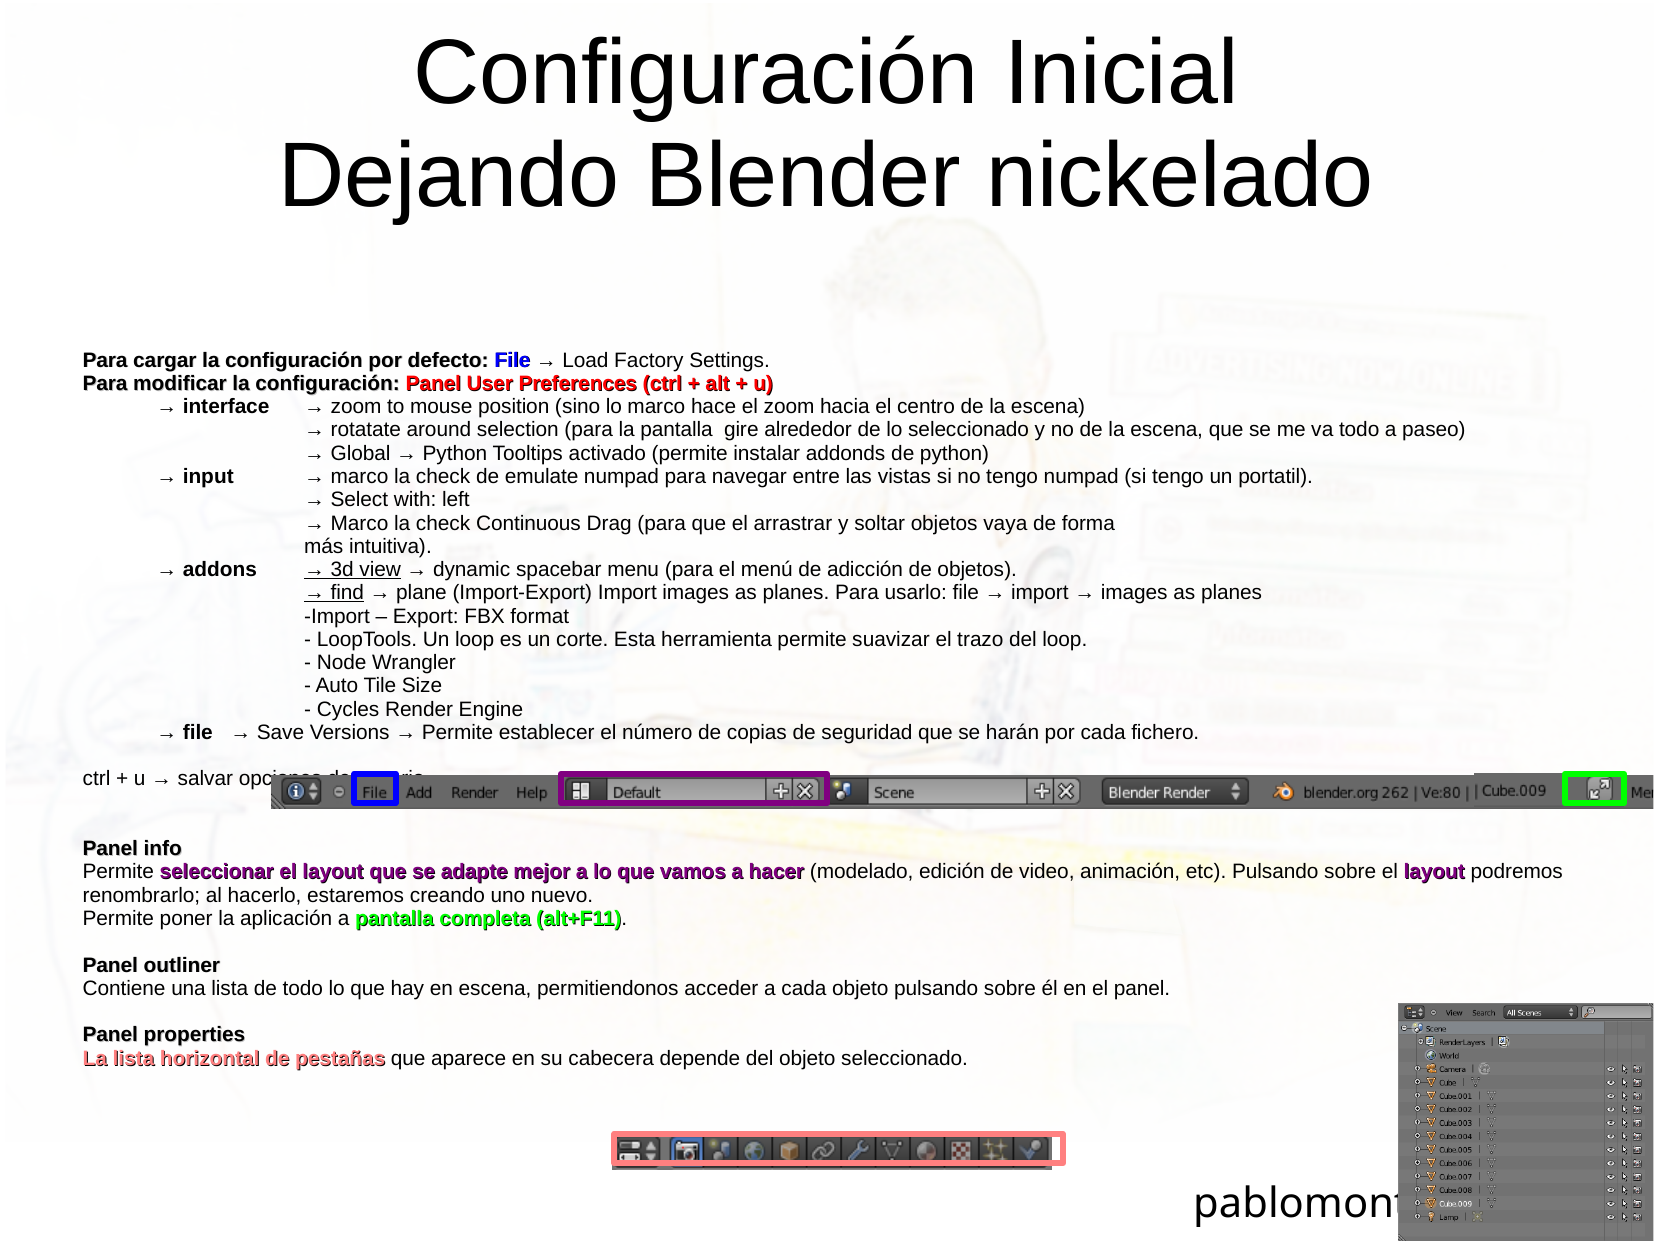

Configuración Inicial
Dejando Blender nickelado
# Para cargar la configuración por defecto: File → Load Factory Settings.
Para modificar la configuración: Panel User Preferences (ctrl + alt + u)
	→ interface 	→ zoom to mouse position (sino lo marco hace el zoom hacia el centro de la escena)
			→ rotatate around selection (para la pantalla gire alrededor de lo seleccionado y no de la escena, que se me va todo a paseo)
			→ Global → Python Tooltips activado (permite instalar addonds de python)
	→ input 	→ marco la check de emulate numpad para navegar entre las vistas si no tengo numpad (si tengo un portatil).
			→ Select with: left
			→ Marco la check Continuous Drag (para que el arrastrar y soltar objetos vaya de forma
			más intuitiva).
	→ addons 	→ 3d view → dynamic spacebar menu (para el menú de adicción de objetos).
			→ find → plane (Import-Export) Import images as planes. Para usarlo: file → import → images as planes
			-Import – Export: FBX format
			- LoopTools. Un loop es un corte. Esta herramienta permite suavizar el trazo del loop.
			- Node Wrangler
			- Auto Tile Size
			- Cycles Render Engine
	→ file 	→ Save Versions → Permite establecer el número de copias de seguridad que se harán por cada fichero.
ctrl + u → salvar opciones de usuario
Panel info
Permite seleccionar el layout que se adapte mejor a lo que vamos a hacer (modelado, edición de video, animación, etc). Pulsando sobre el layout podremos renombrarlo; al hacerlo, estaremos creando uno nuevo.
Permite poner la aplicación a pantalla completa (alt+F11).
Panel outliner
Contiene una lista de todo lo que hay en escena, permitiendonos acceder a cada objeto pulsando sobre él en el panel.
Panel properties
La lista horizontal de pestañas que aparece en su cabecera depende del objeto seleccionado.